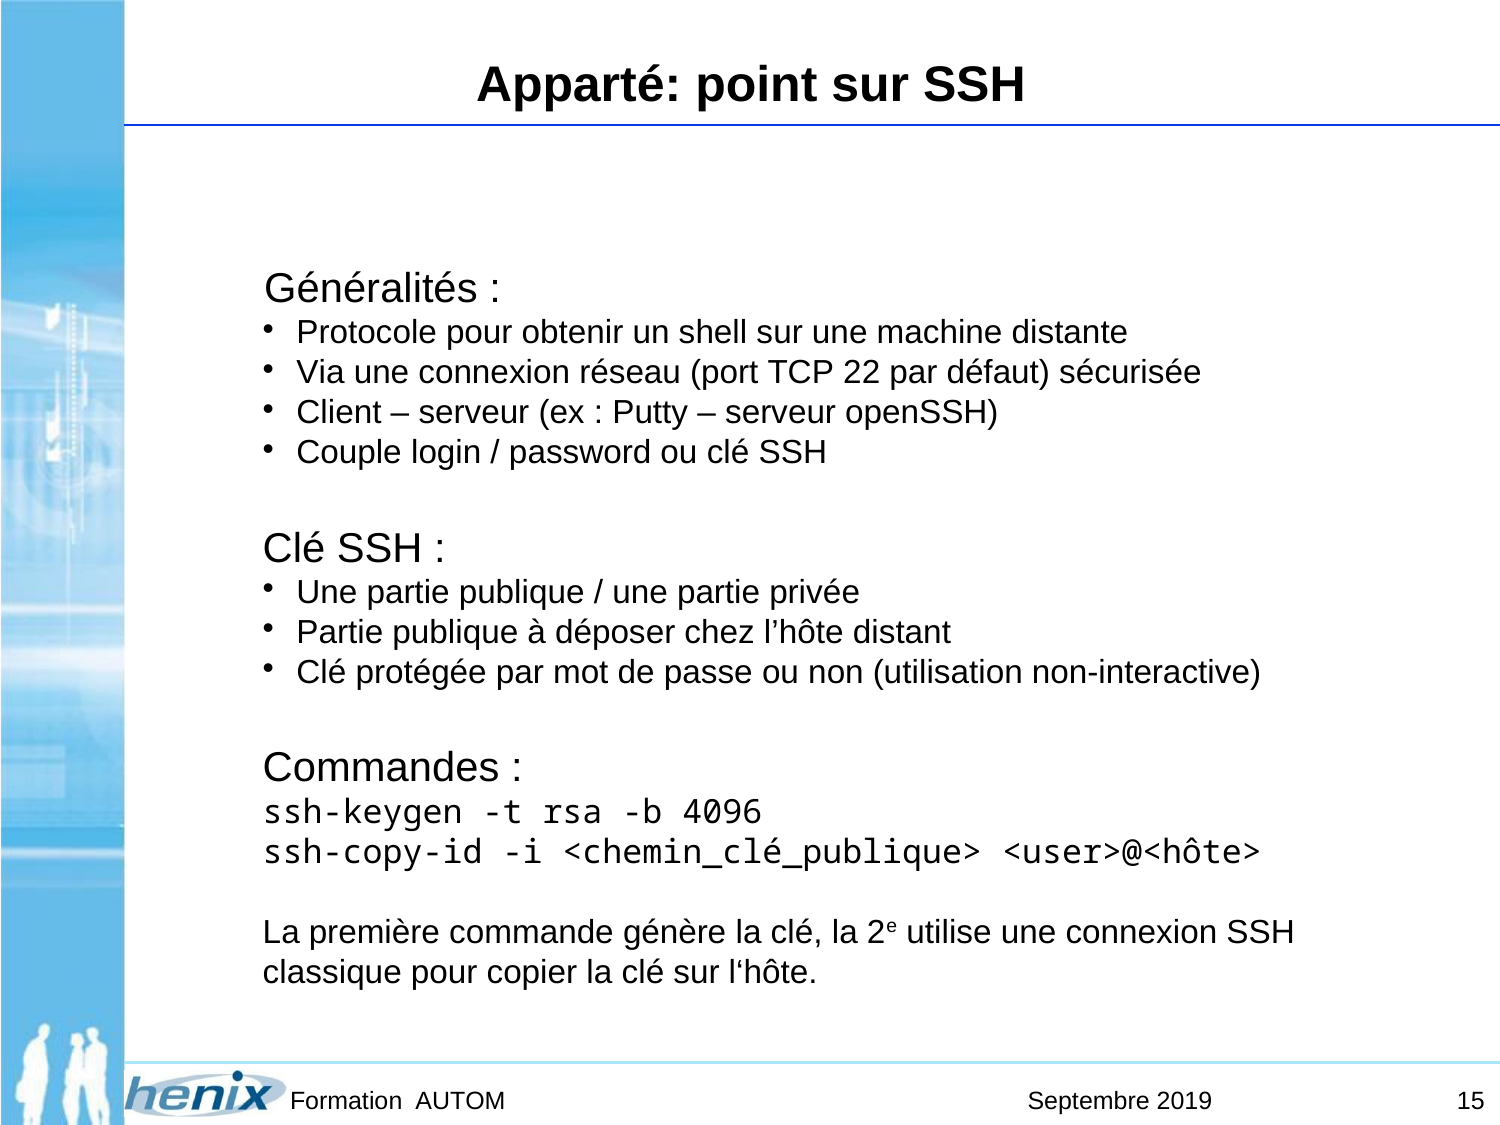

Apparté: point sur SSH
Généralités :
Protocole pour obtenir un shell sur une machine distante
Via une connexion réseau (port TCP 22 par défaut) sécurisée
Client – serveur (ex : Putty – serveur openSSH)
Couple login / password ou clé SSH
Clé SSH :
Une partie publique / une partie privée
Partie publique à déposer chez l’hôte distant
Clé protégée par mot de passe ou non (utilisation non-interactive)
Commandes :
ssh-keygen -t rsa -b 4096
ssh-copy-id -i <chemin_clé_publique> <user>@<hôte>
La première commande génère la clé, la 2e utilise une connexion SSH classique pour copier la clé sur l‘hôte.
Formation AUTOM
Septembre 2019